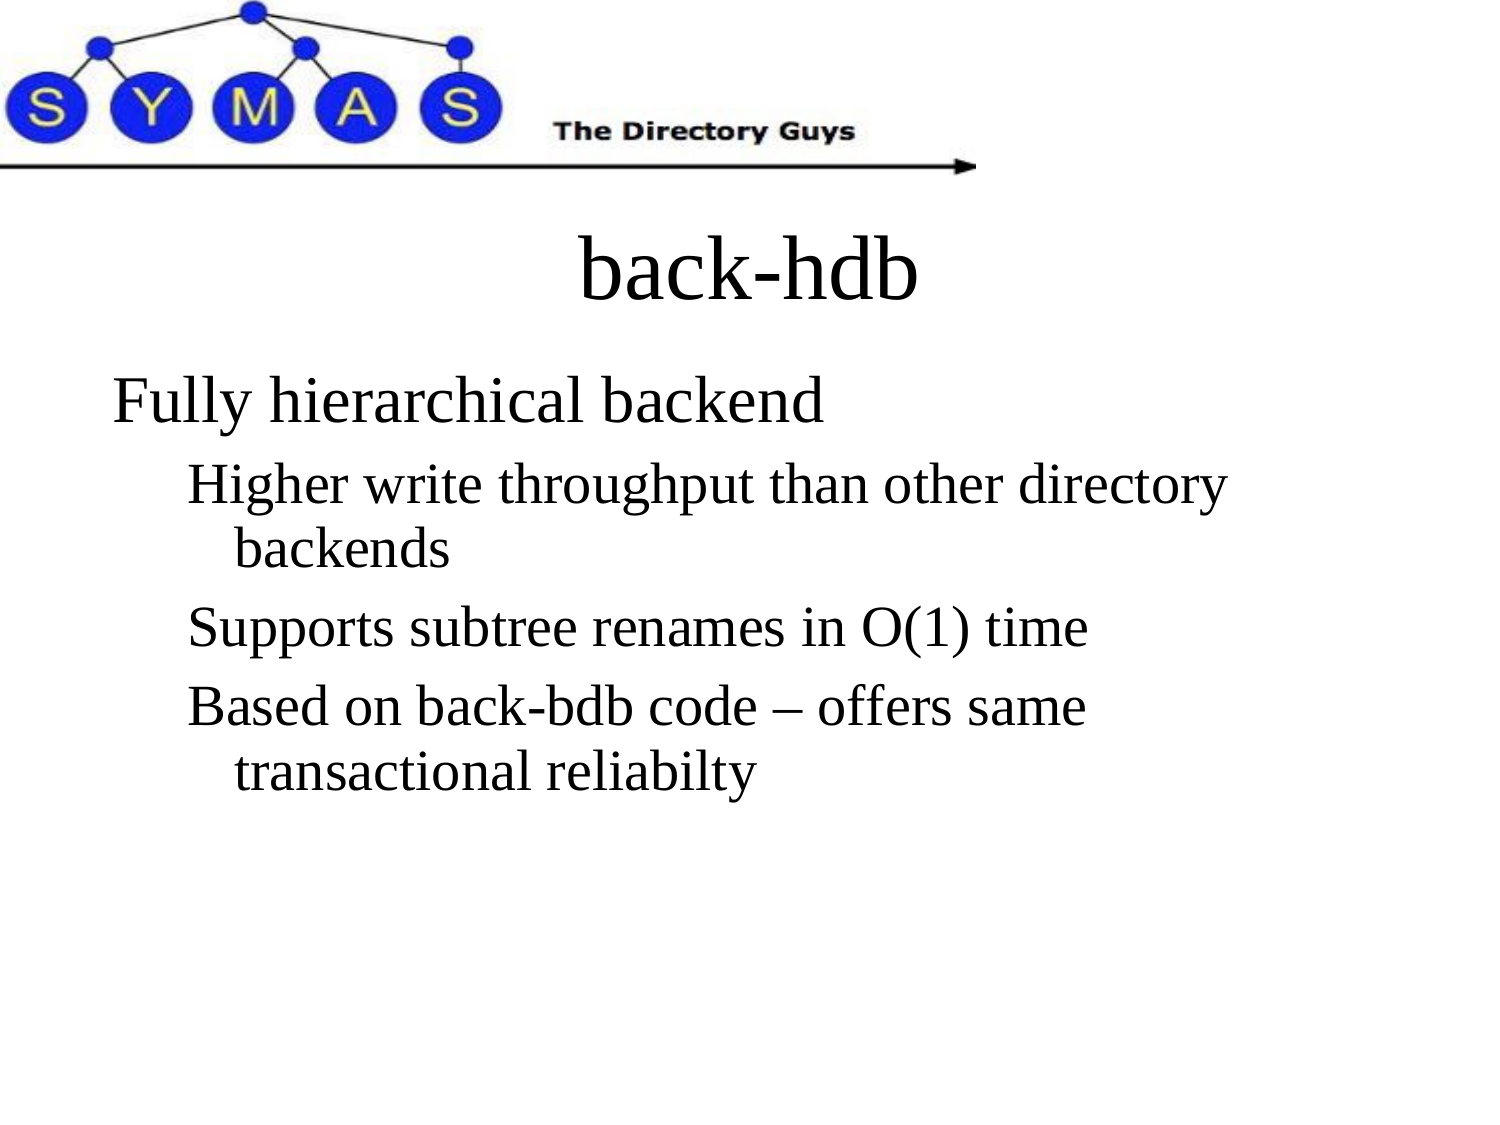

# back-hdb
Fully hierarchical backend
Higher write throughput than other directory backends
Supports subtree renames in O(1) time
Based on back-bdb code – offers same transactional reliabilty